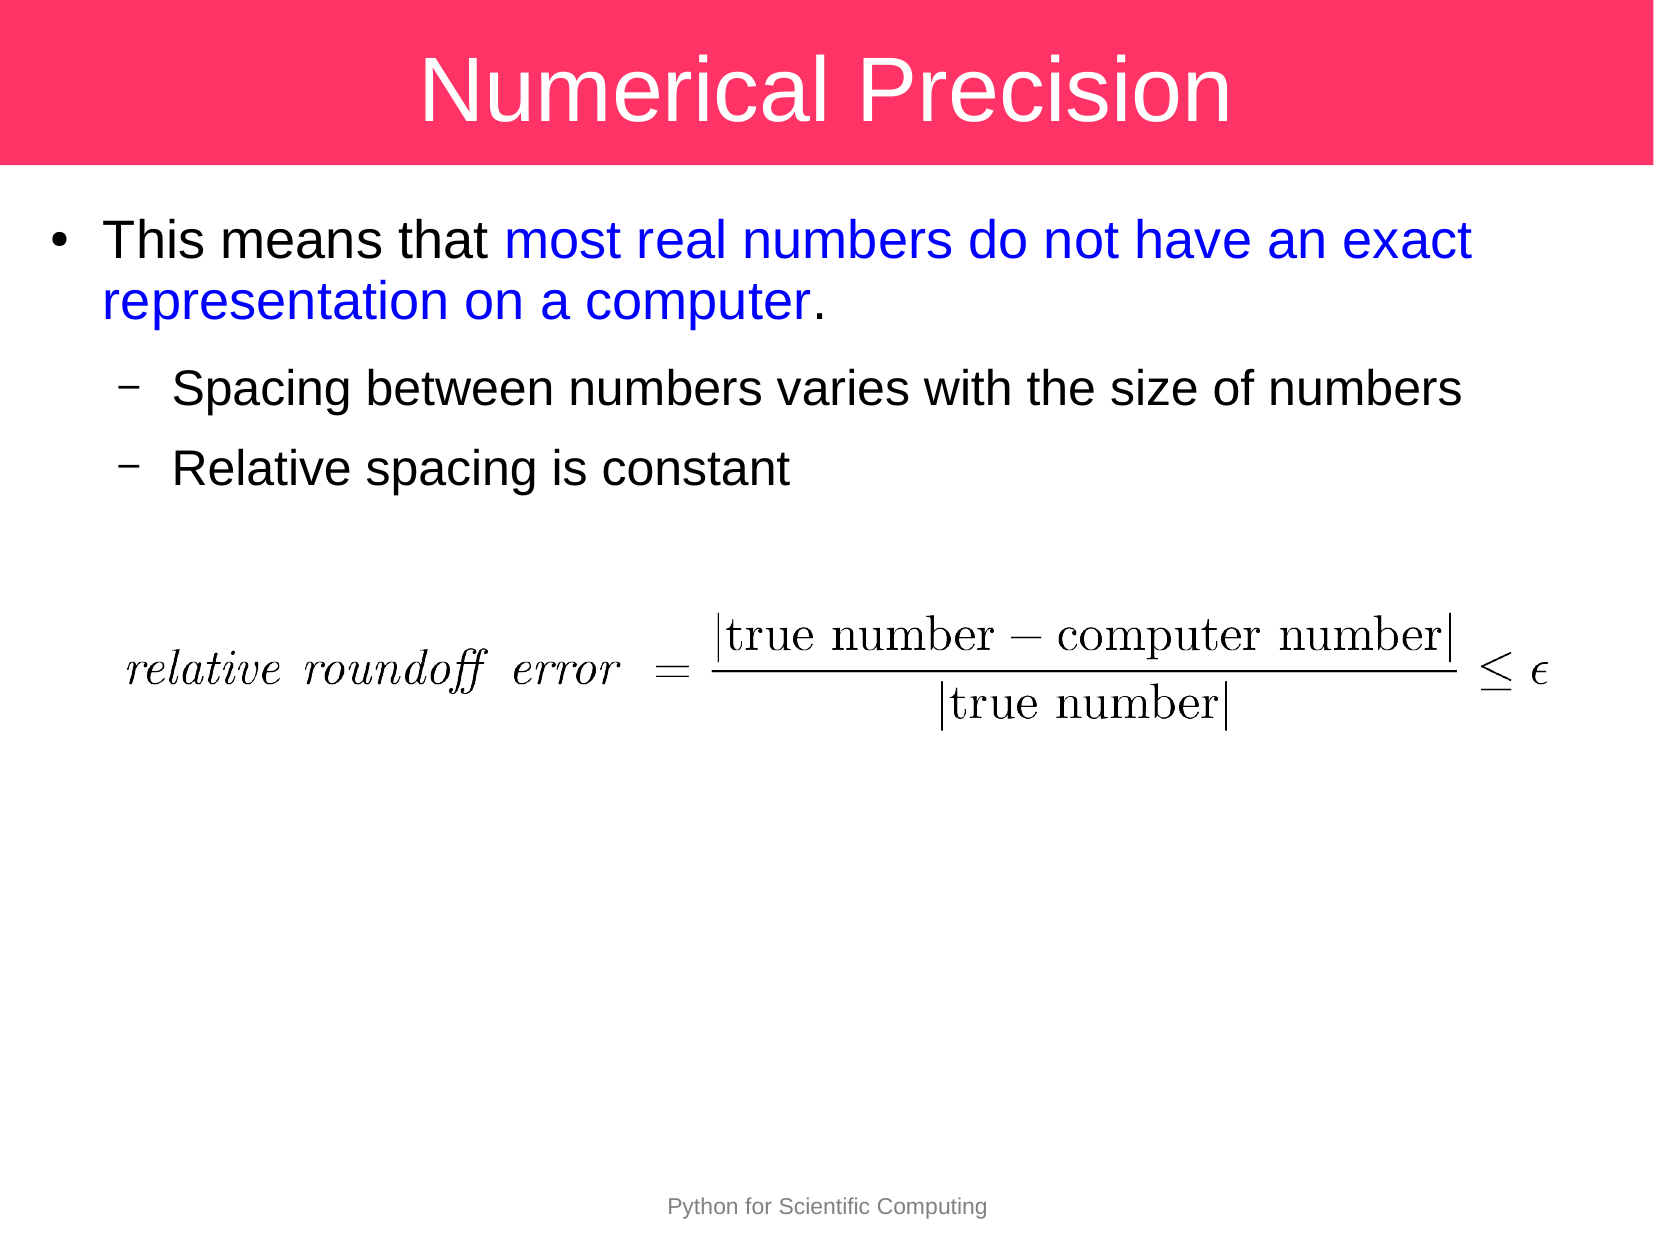

# Numerical Precision
This means that most real numbers do not have an exact representation on a computer.
Spacing between numbers varies with the size of numbers
Relative spacing is constant